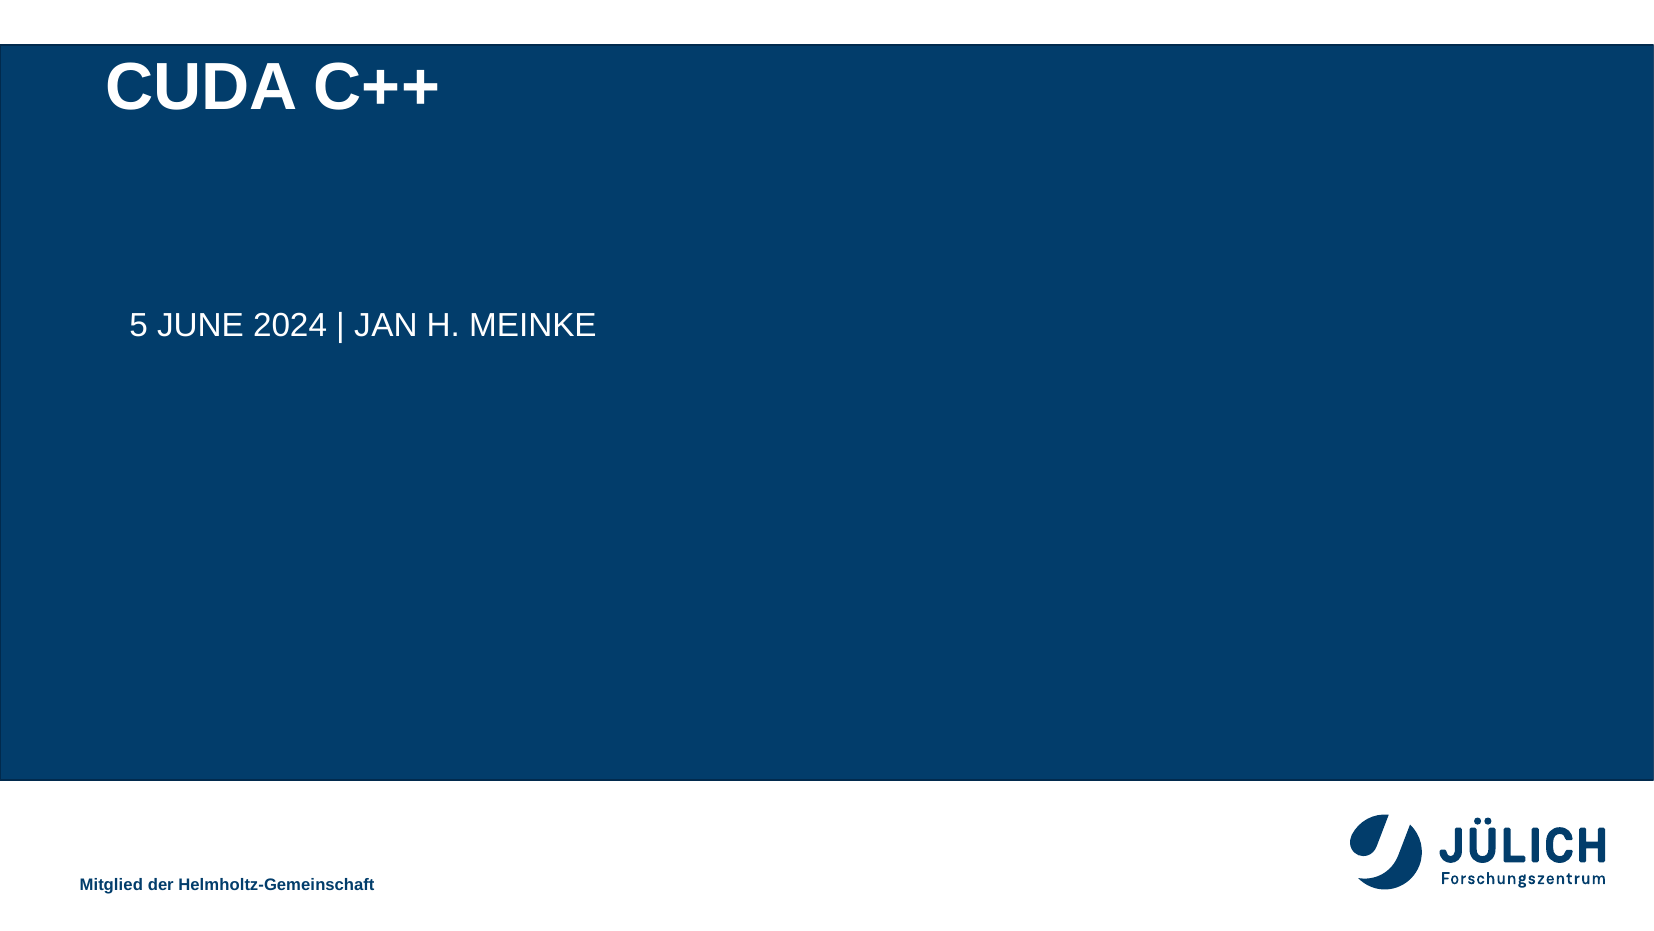

# CUDA C++
5 JUNE 2024 | JAN H. MEINKE